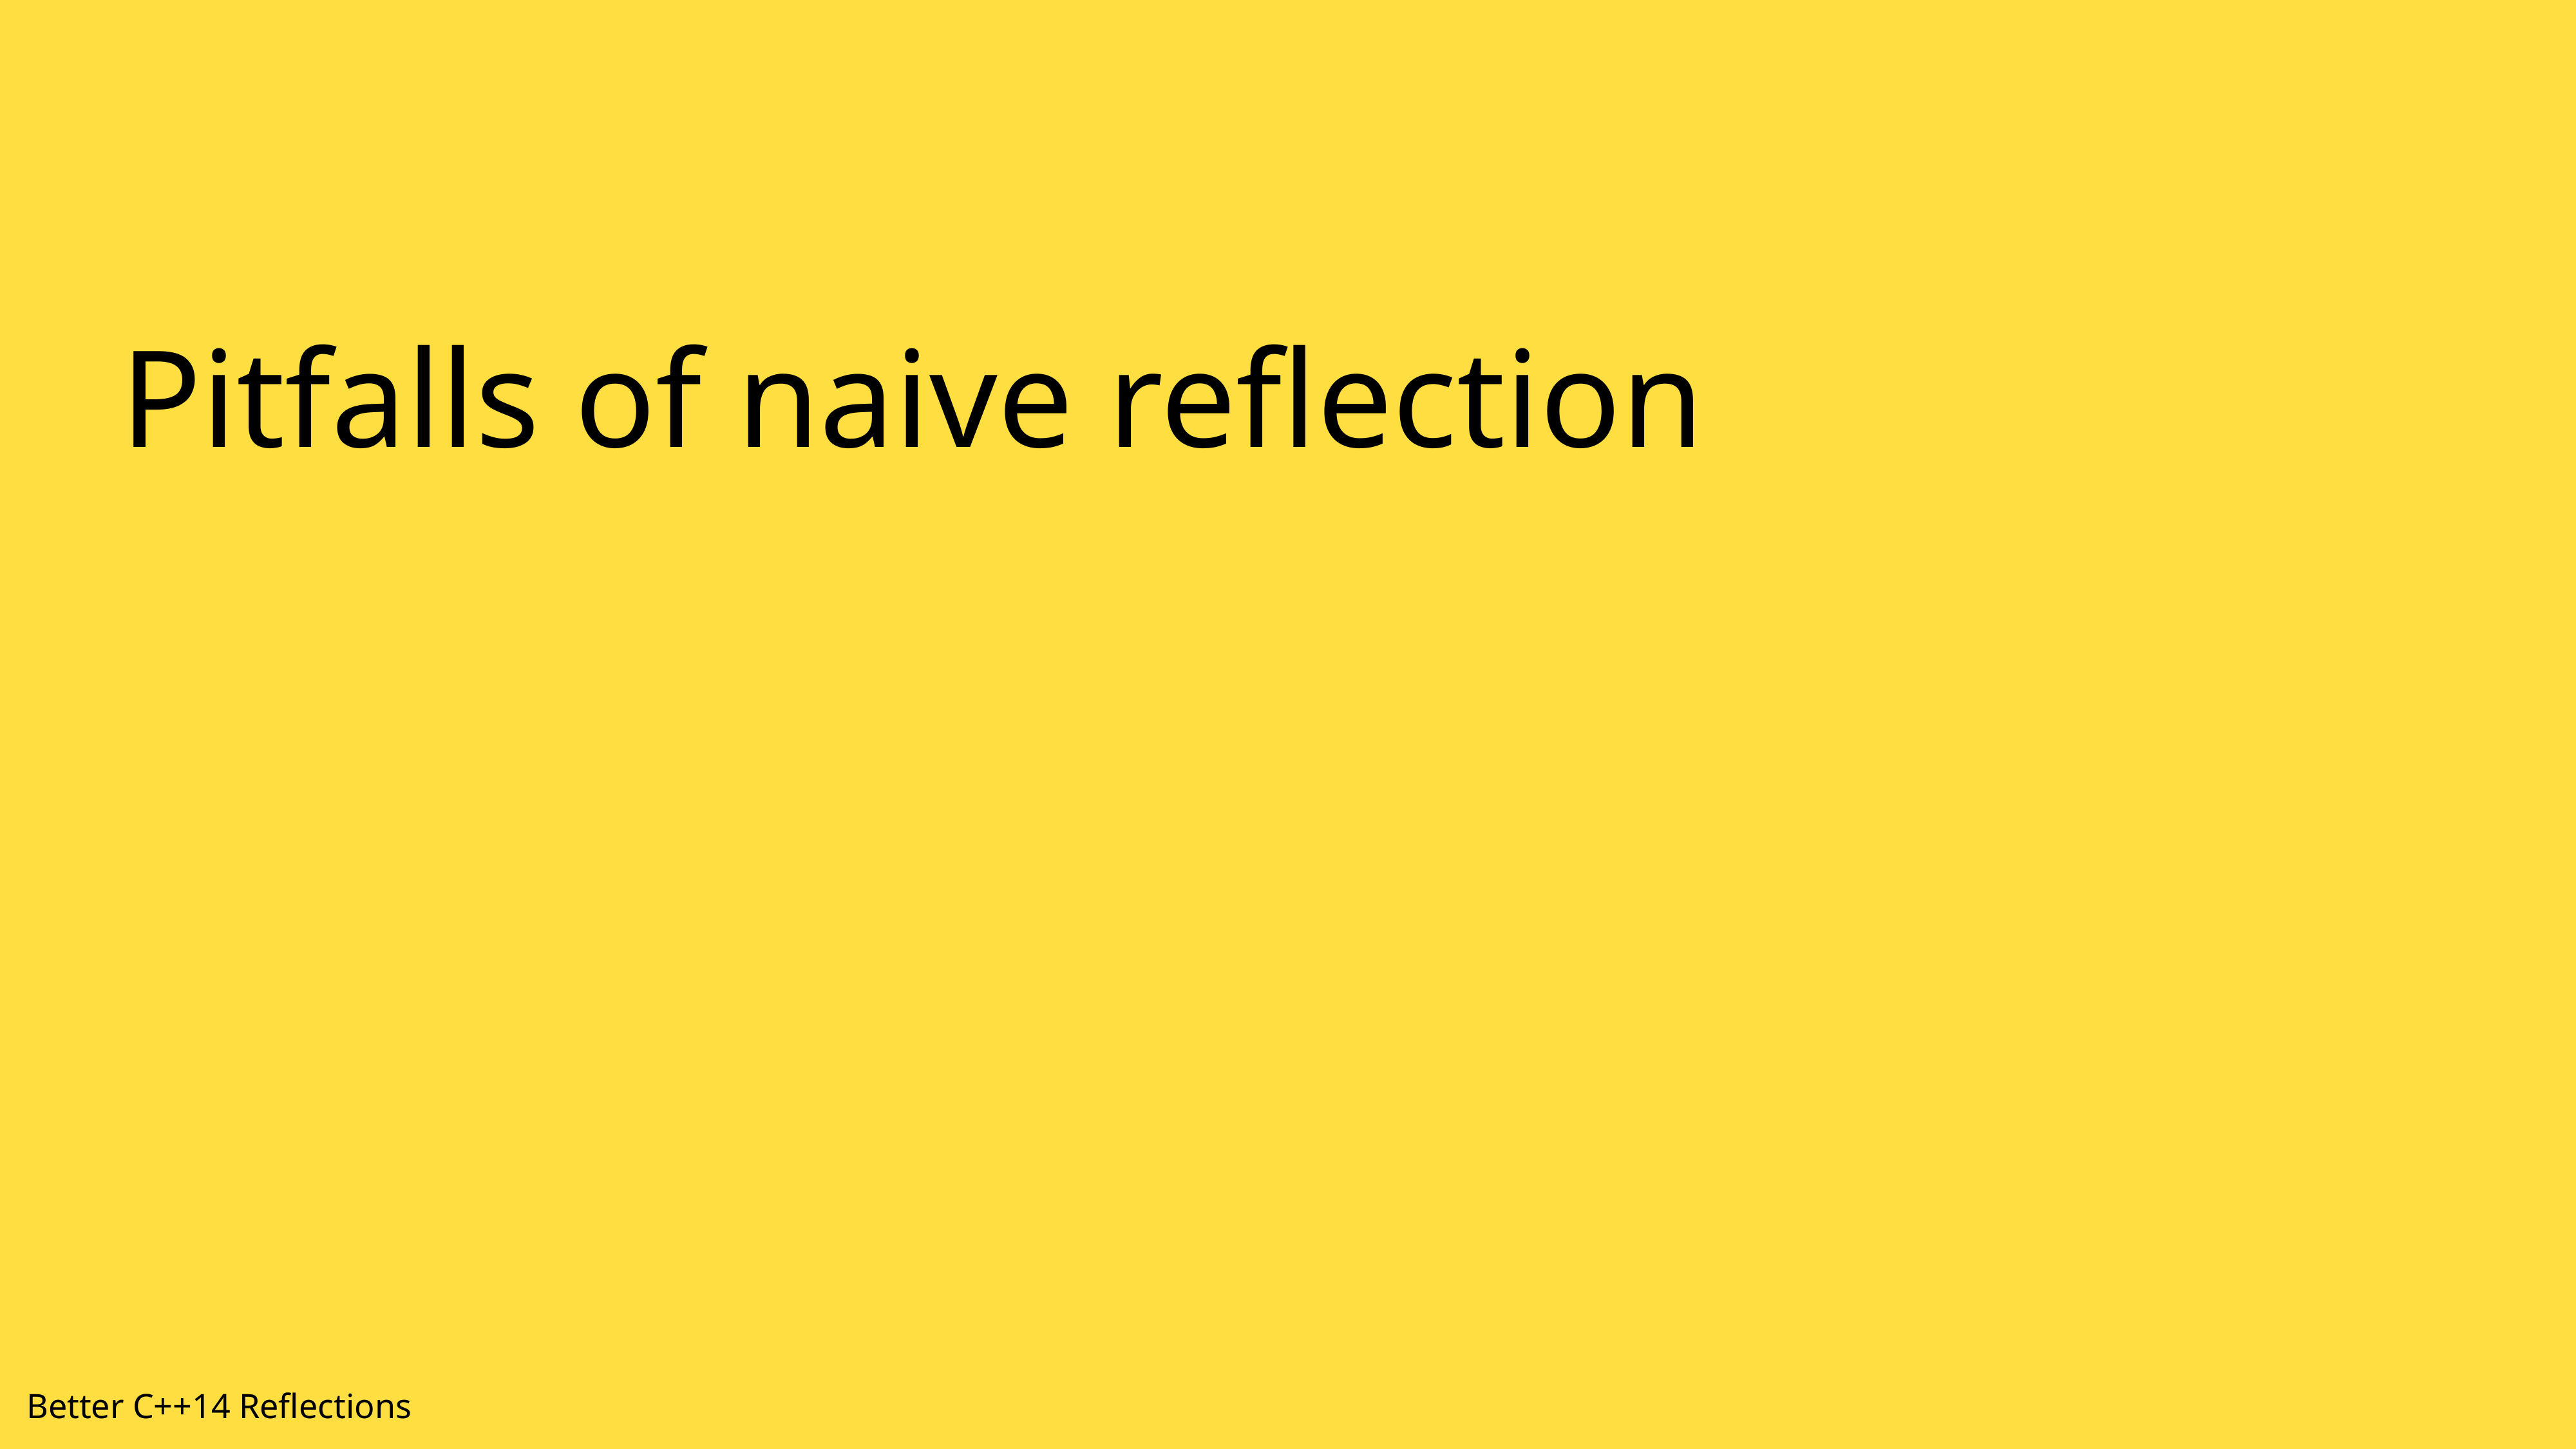

# Pitfalls of naive reflection
Better C++14 Reflections